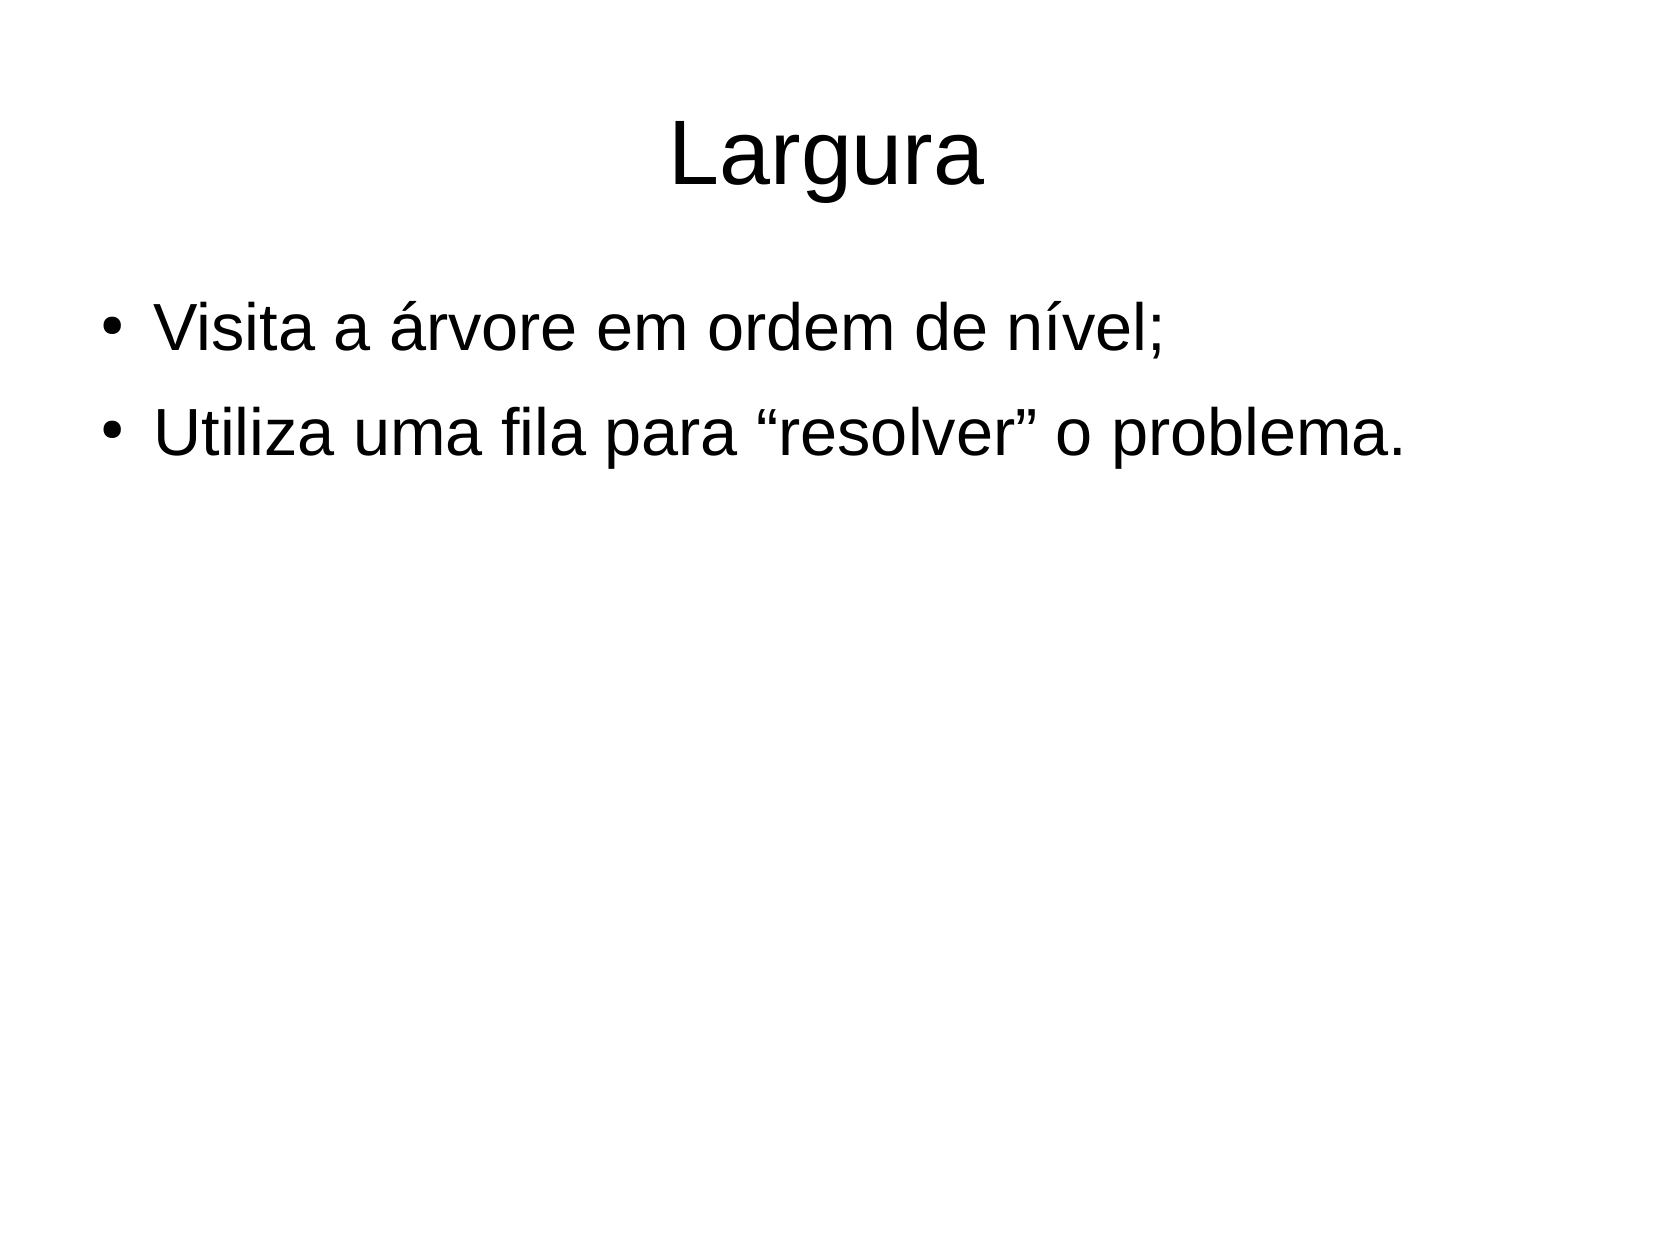

# Largura
Visita a árvore em ordem de nível;
Utiliza uma fila para “resolver” o problema.